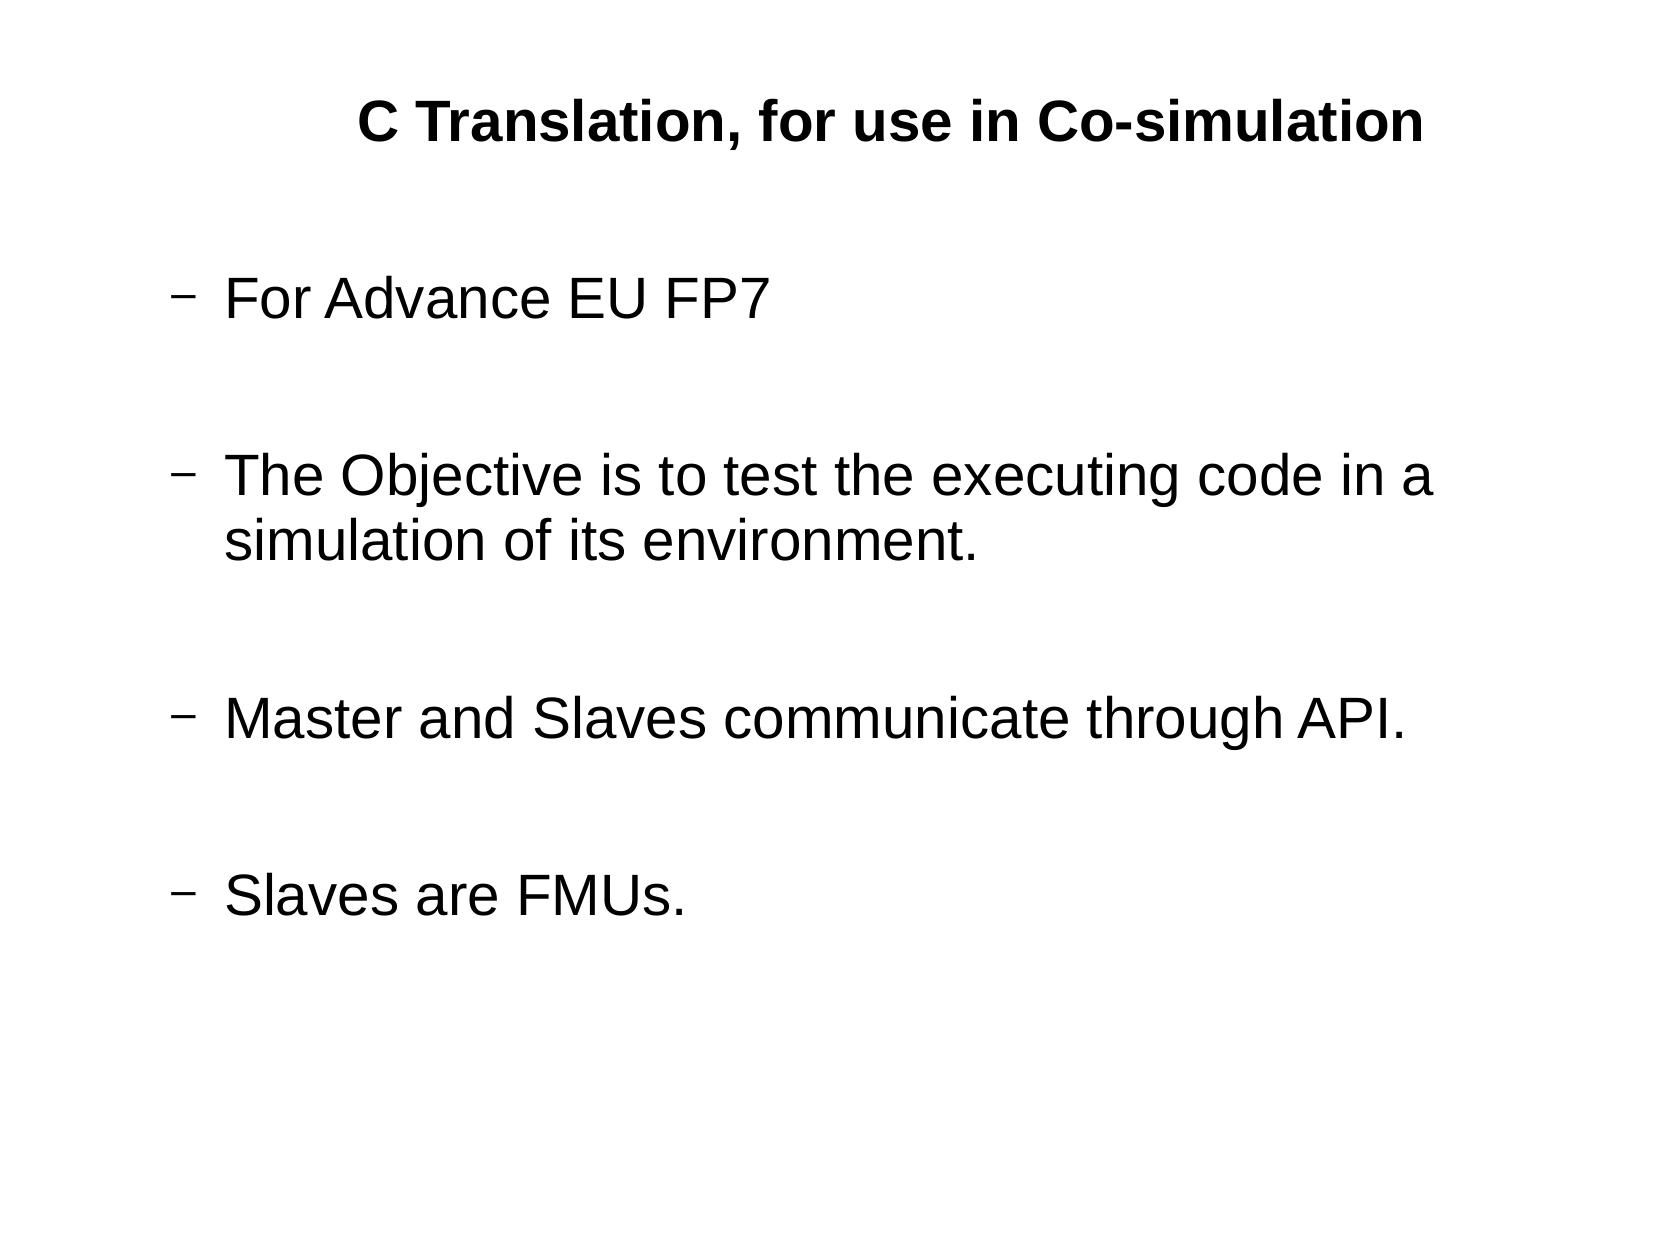

# C Translation, for use in Co-simulation
For Advance EU FP7
The Objective is to test the executing code in a simulation of its environment.
Master and Slaves communicate through API.
Slaves are FMUs.